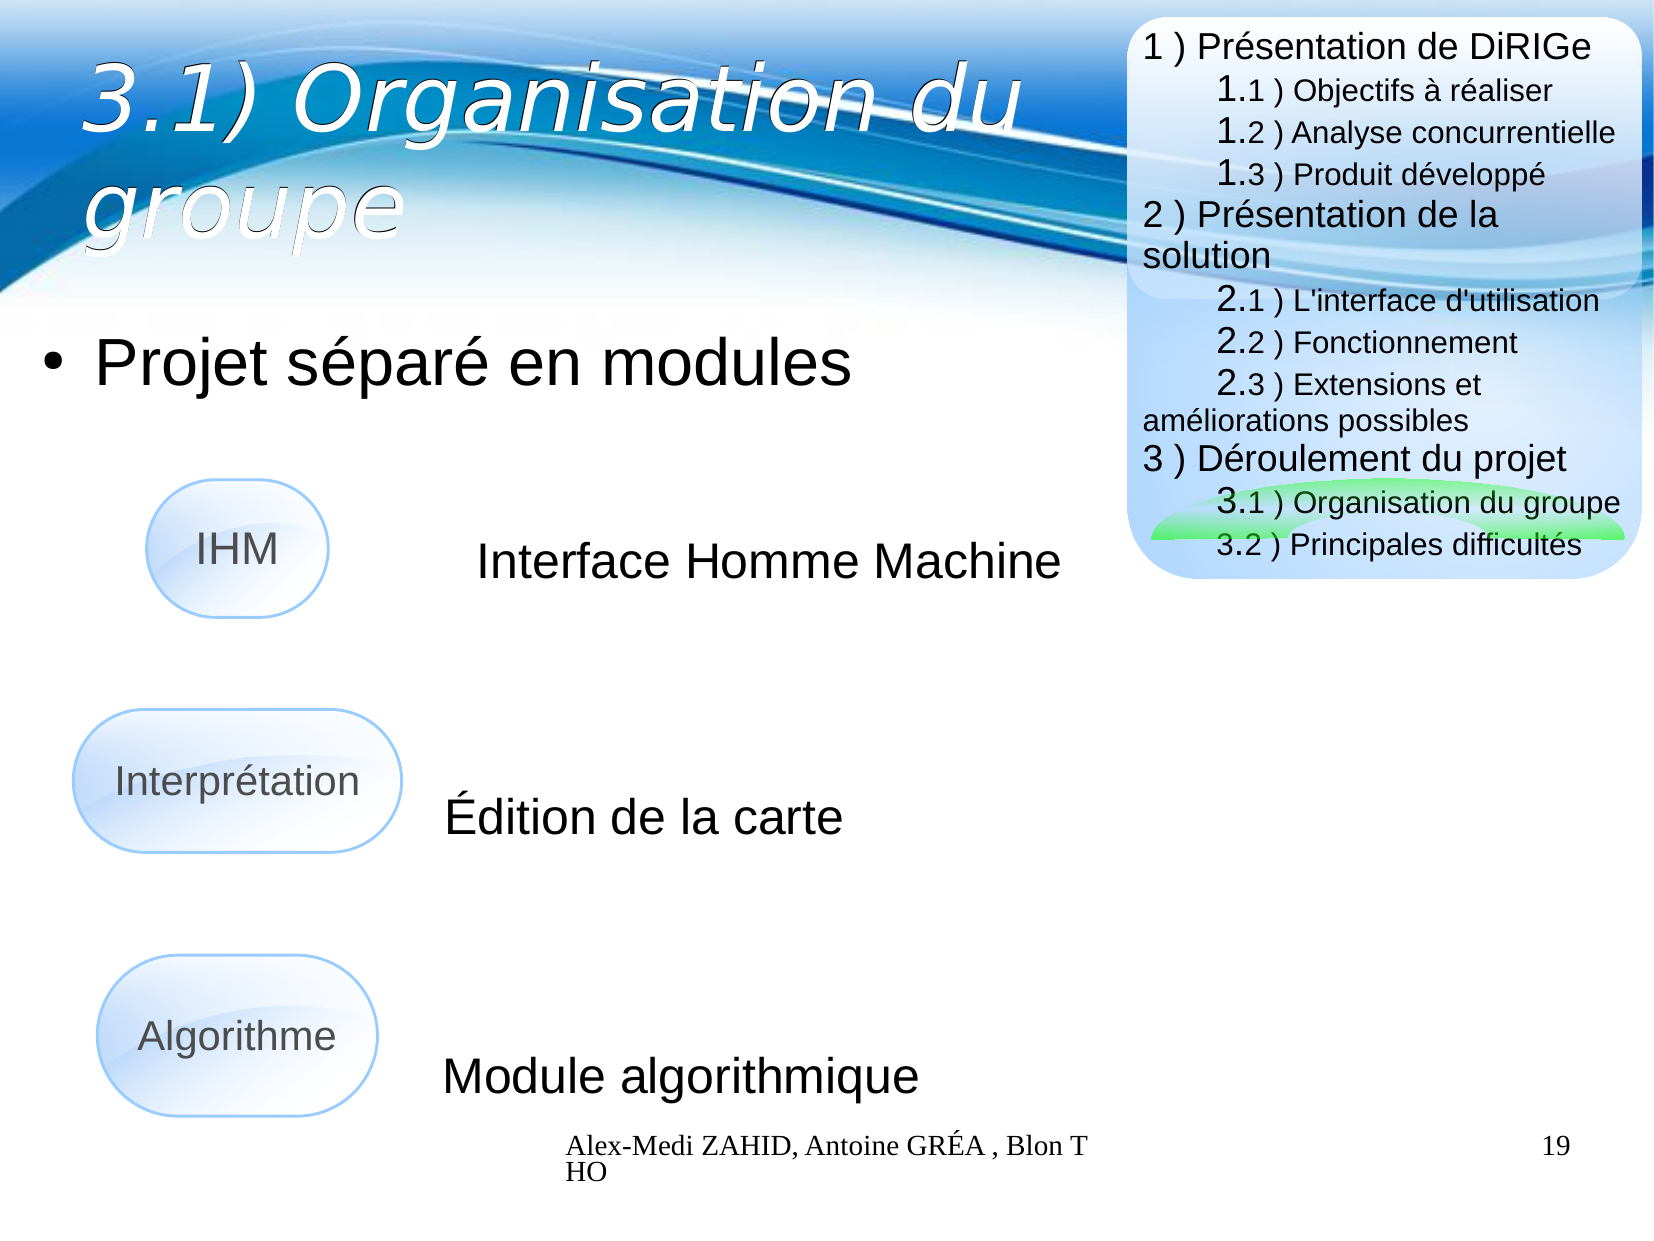

# 3.1) Organisation du groupe
Projet séparé en modules
Interface Homme Machine
Édition de la carte
Module algorithmique
IHM
Interprétation
Algorithme
Alex-Medi ZAHID, Antoine GRÉA , Blon THO
19